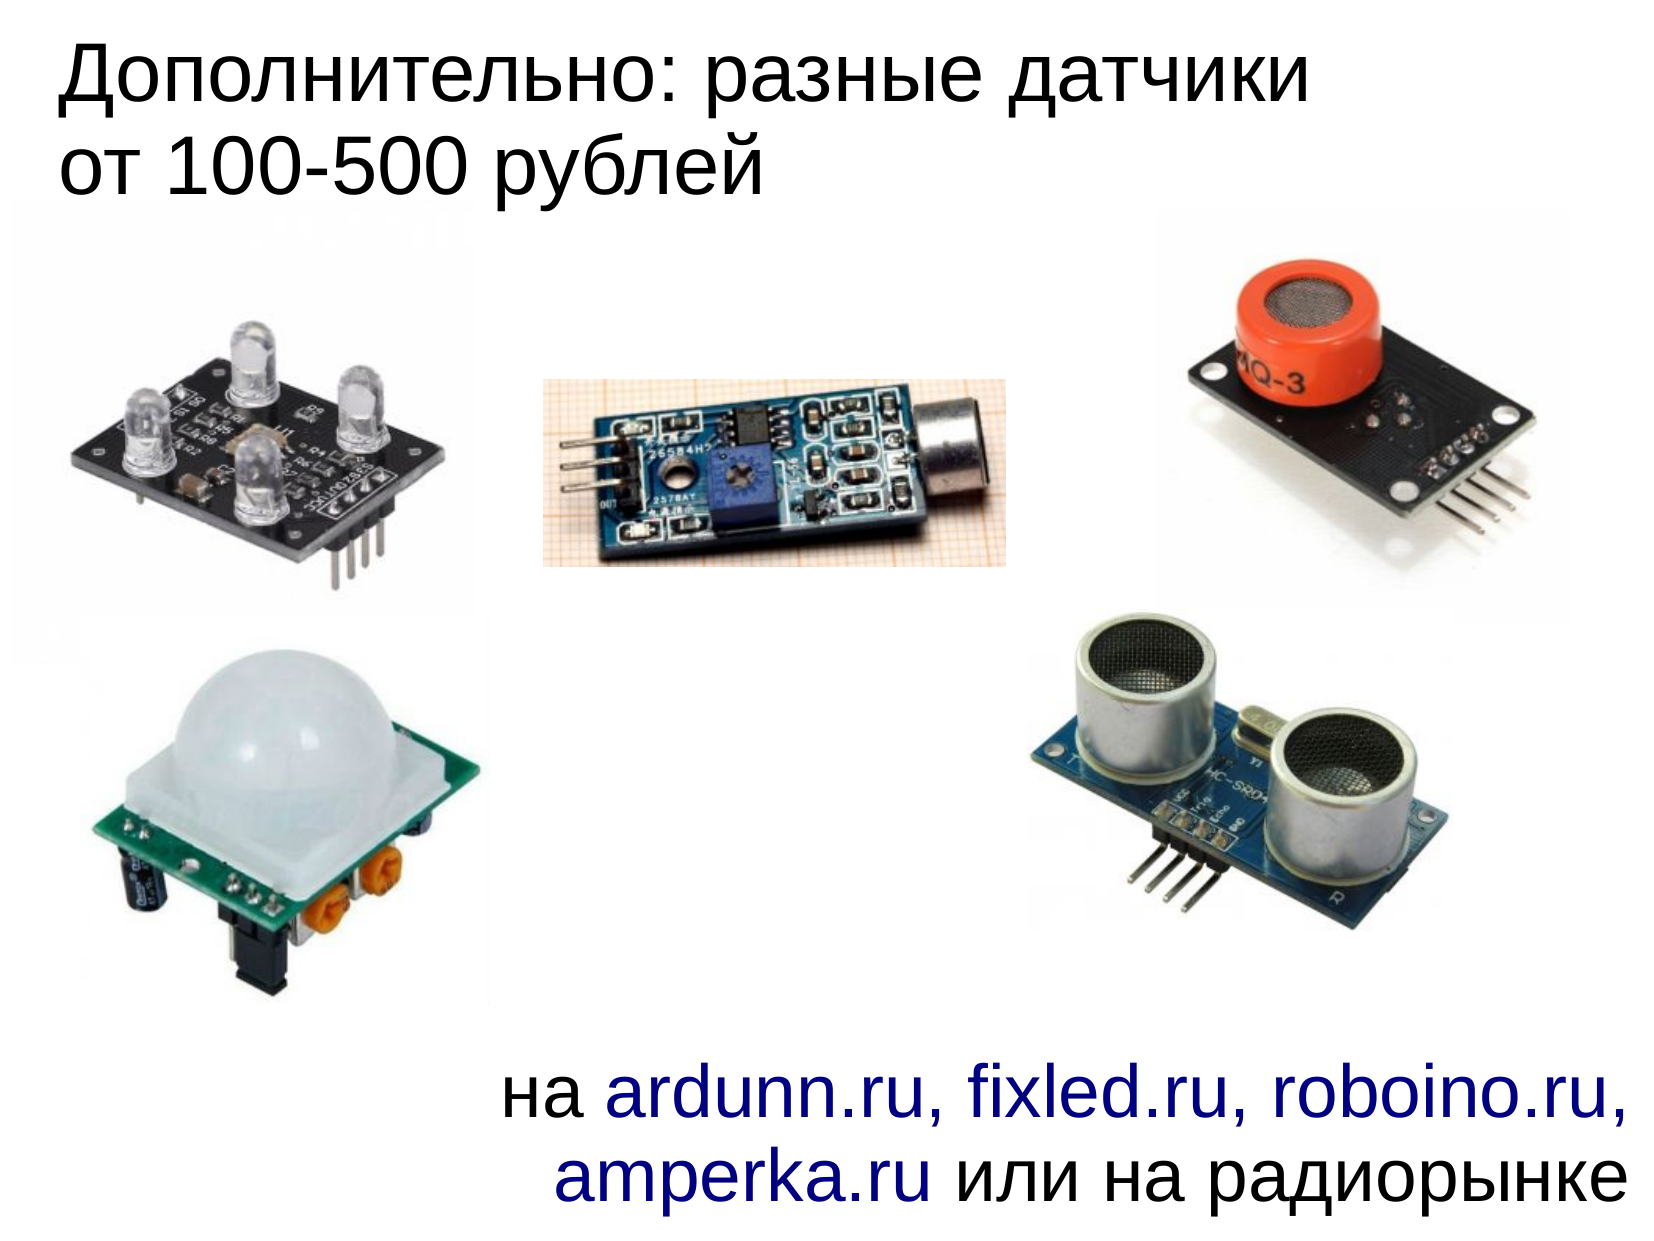

# Дополнительно: разные датчики от 100-500 рублей
на ardunn.ru, fixled.ru, roboino.ru, amperka.ru или на радиорынке